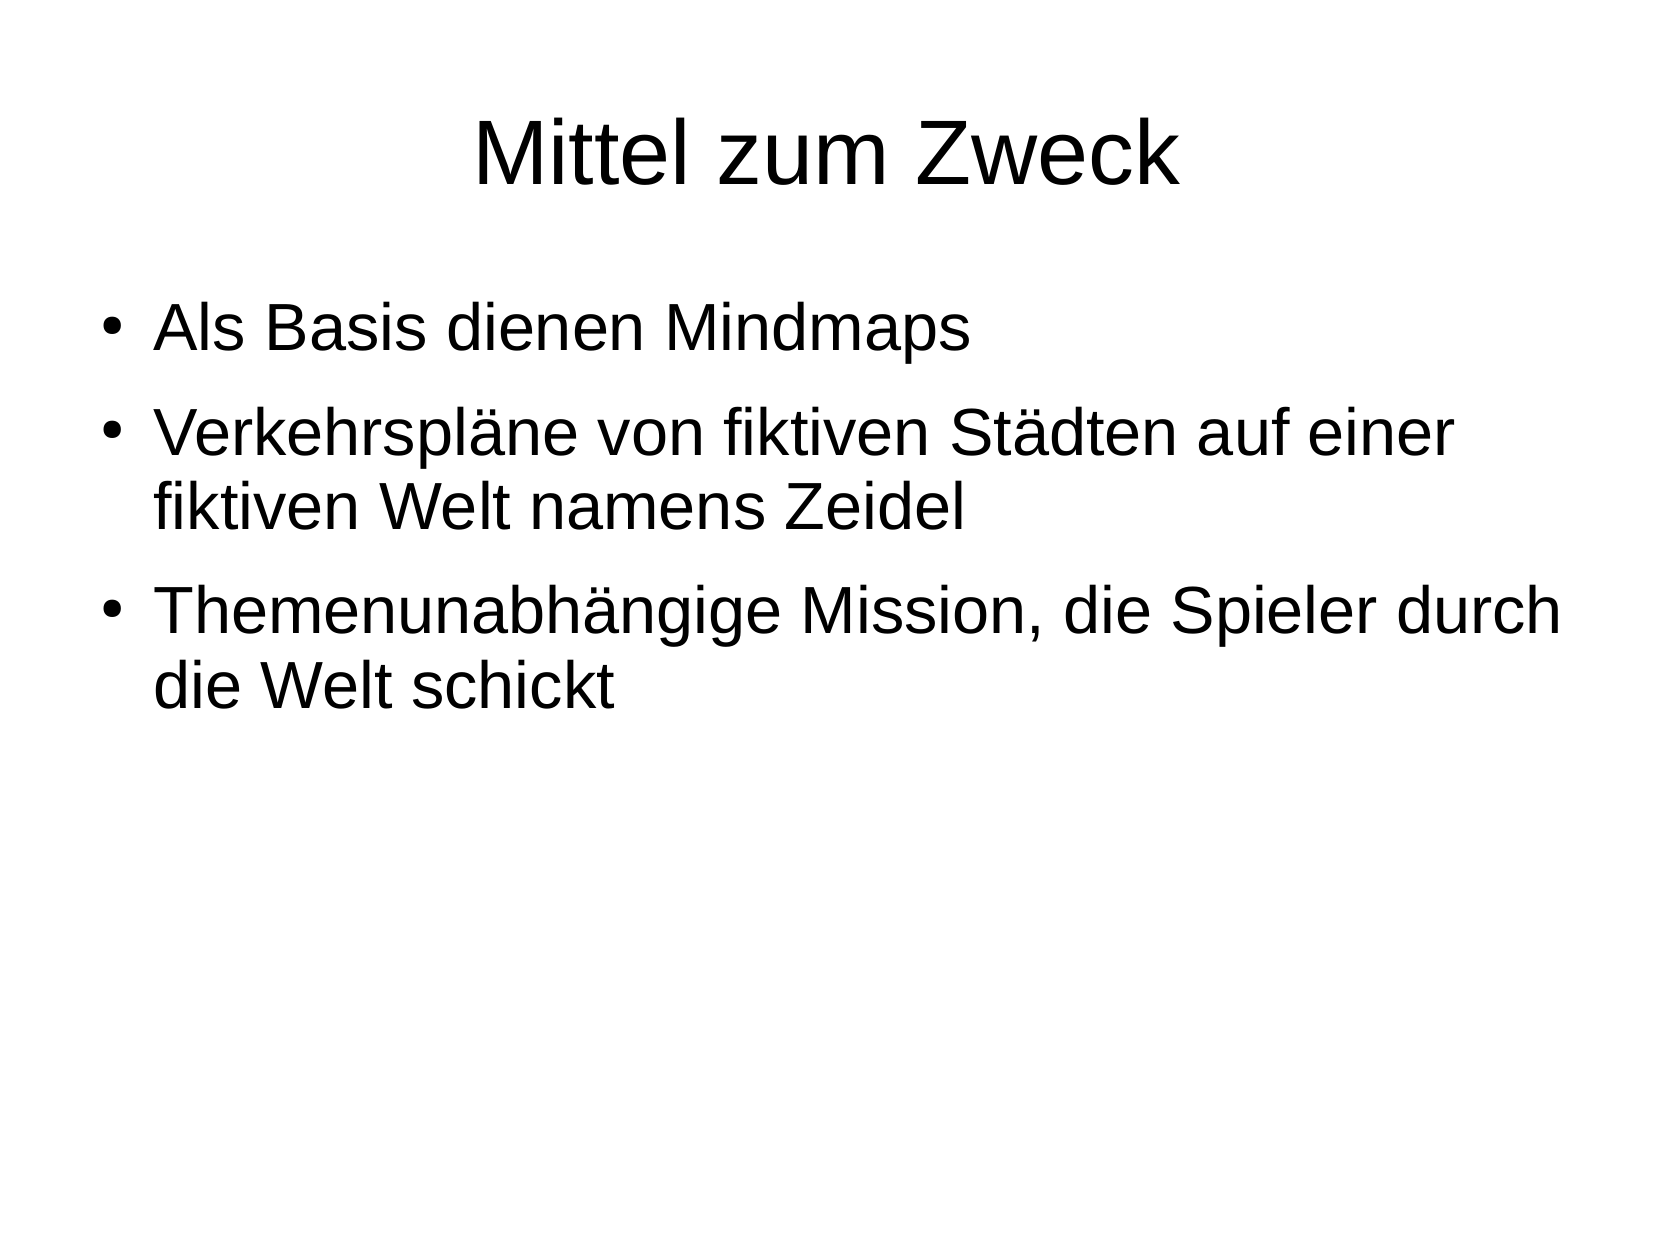

# Mittel zum Zweck
Als Basis dienen Mindmaps
Verkehrspläne von fiktiven Städten auf einer fiktiven Welt namens Zeidel
Themenunabhängige Mission, die Spieler durch die Welt schickt